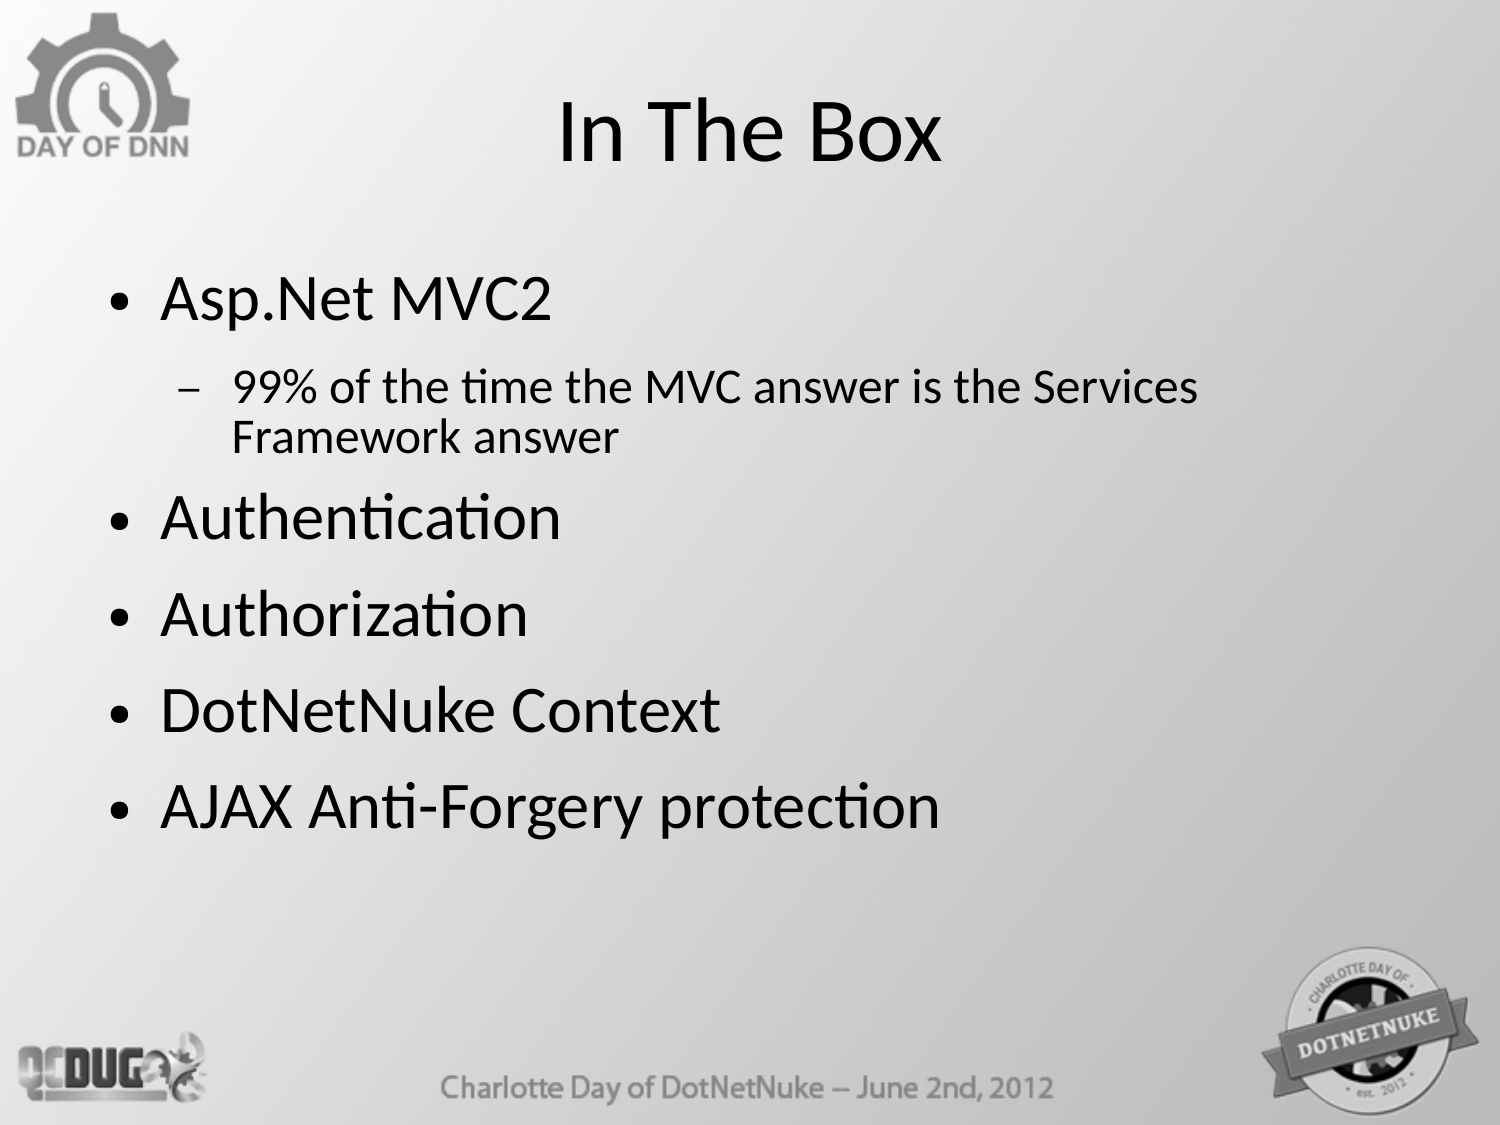

# In The Box
Asp.Net MVC2
99% of the time the MVC answer is the Services Framework answer
Authentication
Authorization
DotNetNuke Context
AJAX Anti-Forgery protection